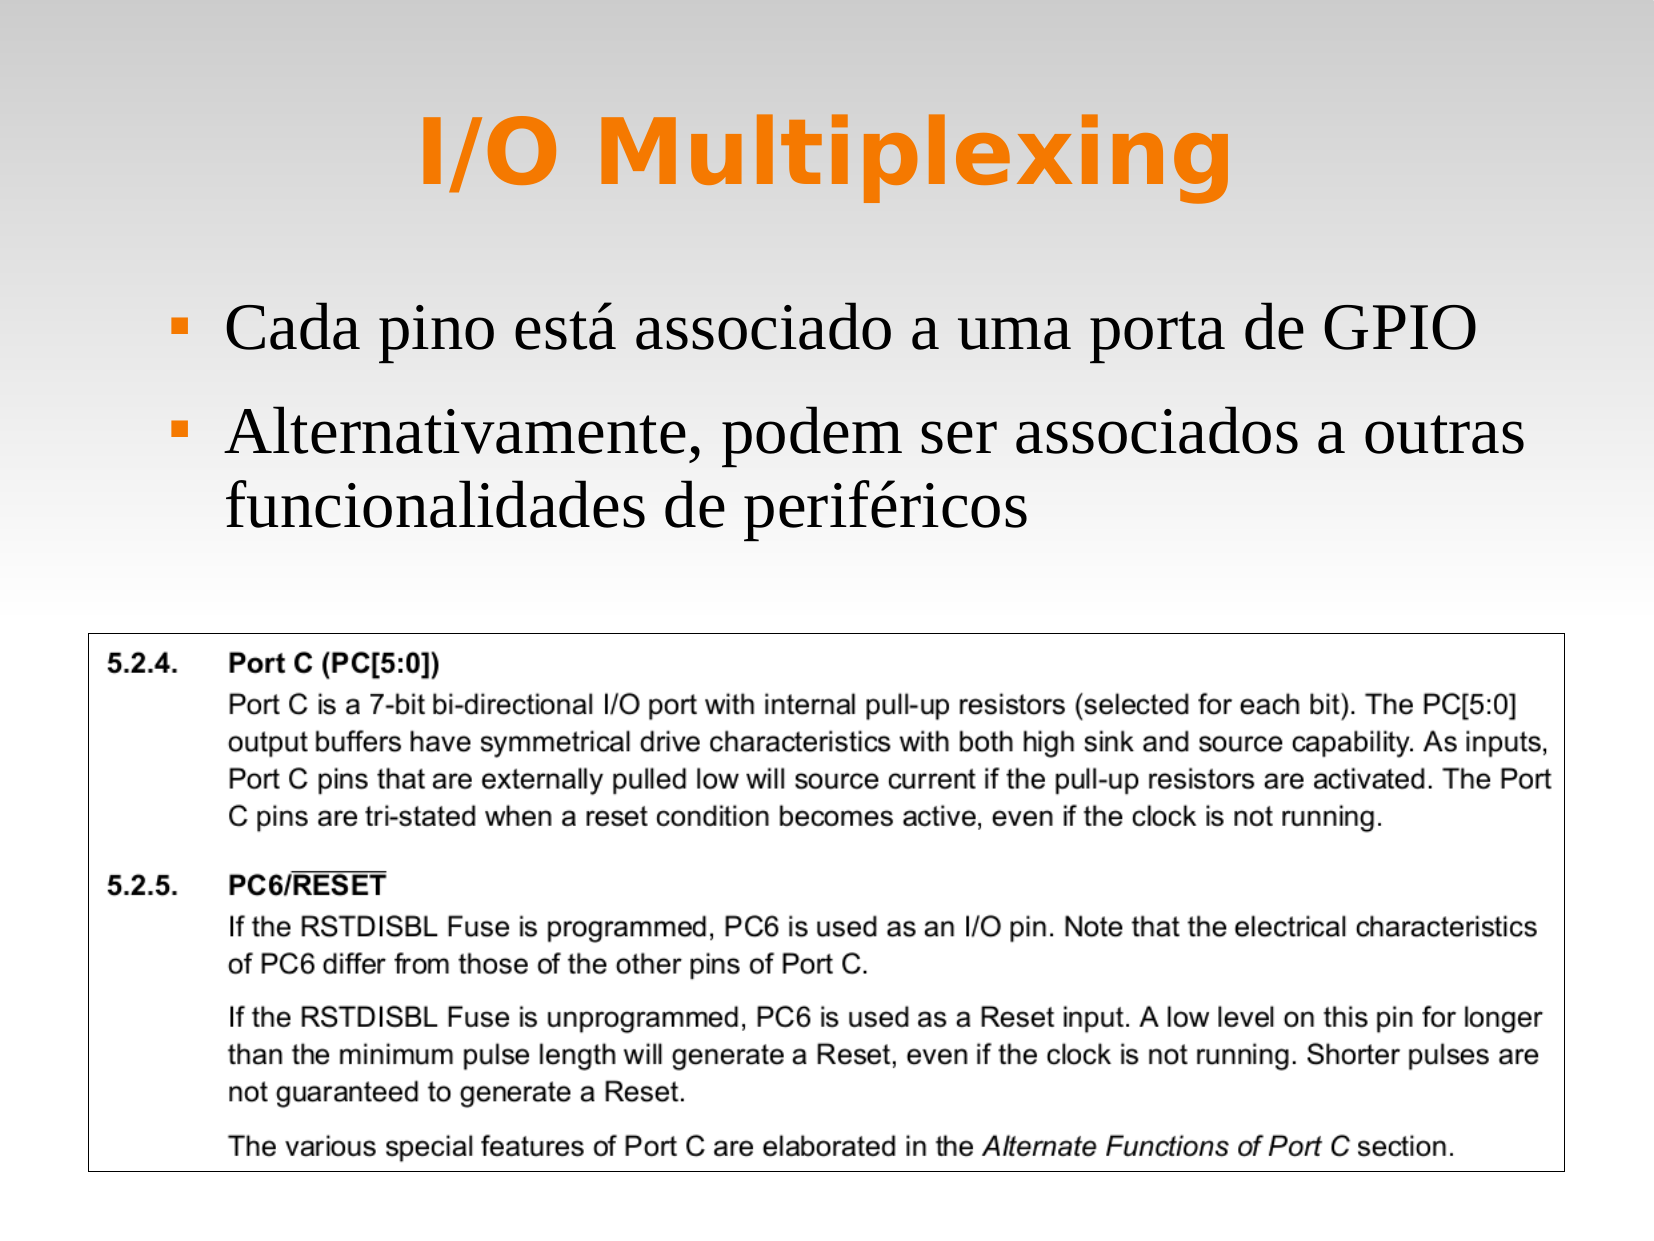

# I/O Multiplexing
Cada pino está associado a uma porta de GPIO
Alternativamente, podem ser associados a outras funcionalidades de periféricos